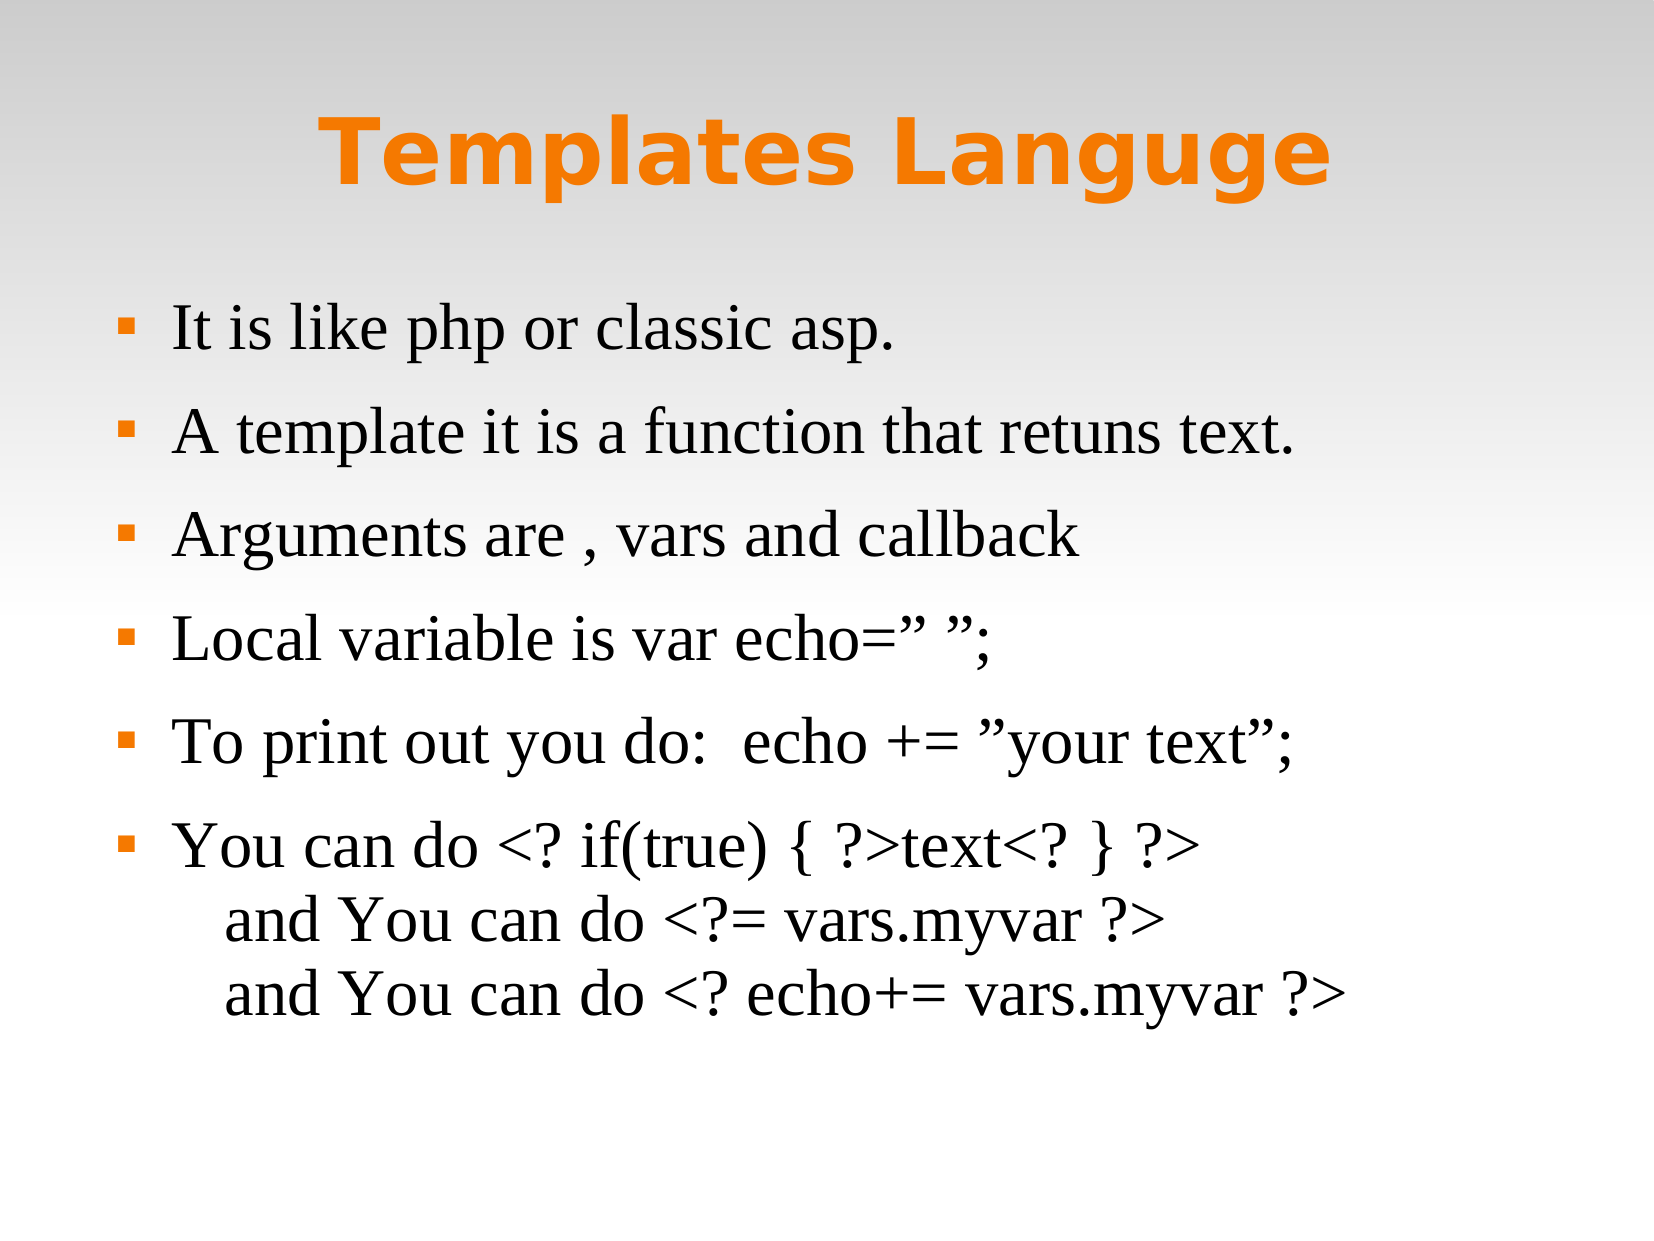

# Templates Languge
It is like php or classic asp.
A template it is a function that retuns text.
Arguments are , vars and callback
Local variable is var echo=” ”;
To print out you do: echo += ”your text”;
You can do <? if(true) { ?>text<? } ?>
and You can do <?= vars.myvar ?>
and You can do <? echo+= vars.myvar ?>